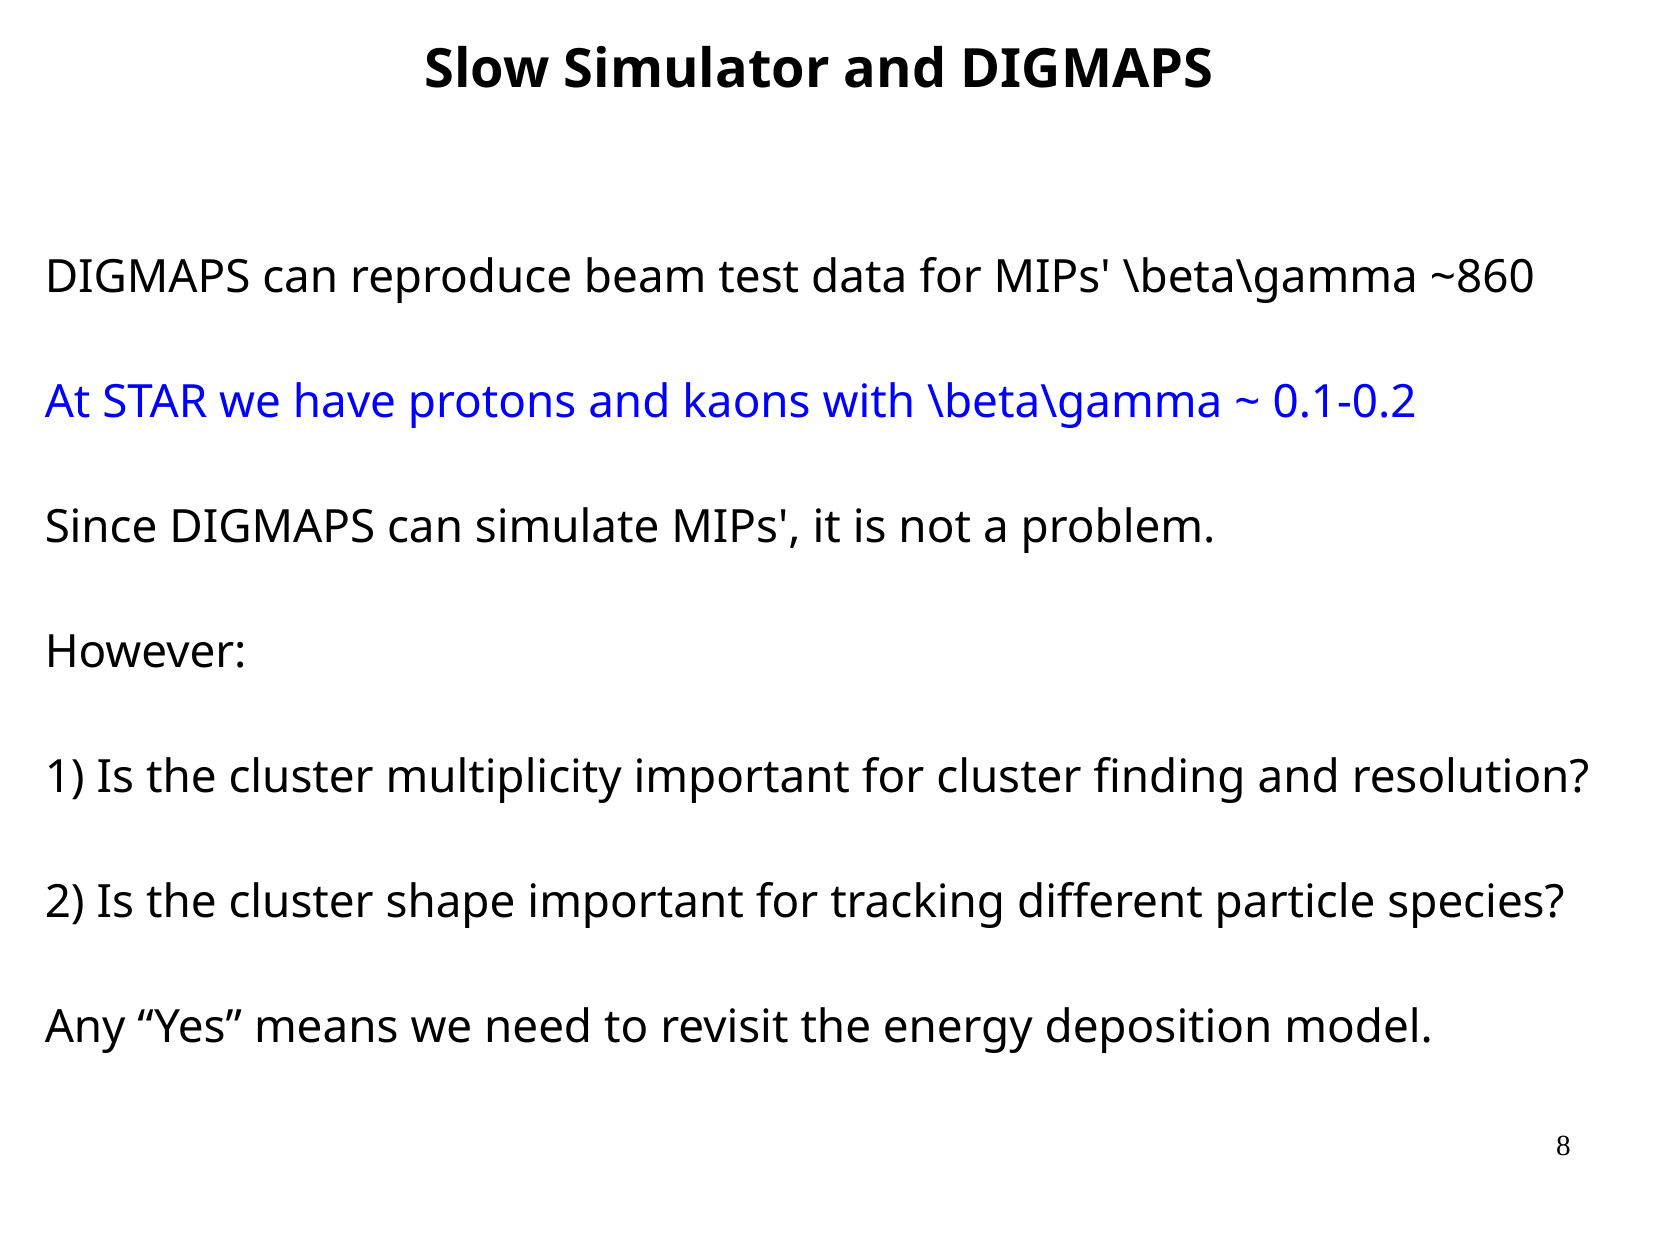

# Slow Simulator and DIGMAPS
DIGMAPS can reproduce beam test data for MIPs' \beta\gamma ~860
At STAR we have protons and kaons with \beta\gamma ~ 0.1-0.2
Since DIGMAPS can simulate MIPs', it is not a problem.
However:
1) Is the cluster multiplicity important for cluster finding and resolution?
2) Is the cluster shape important for tracking different particle species?
Any “Yes” means we need to revisit the energy deposition model.
8